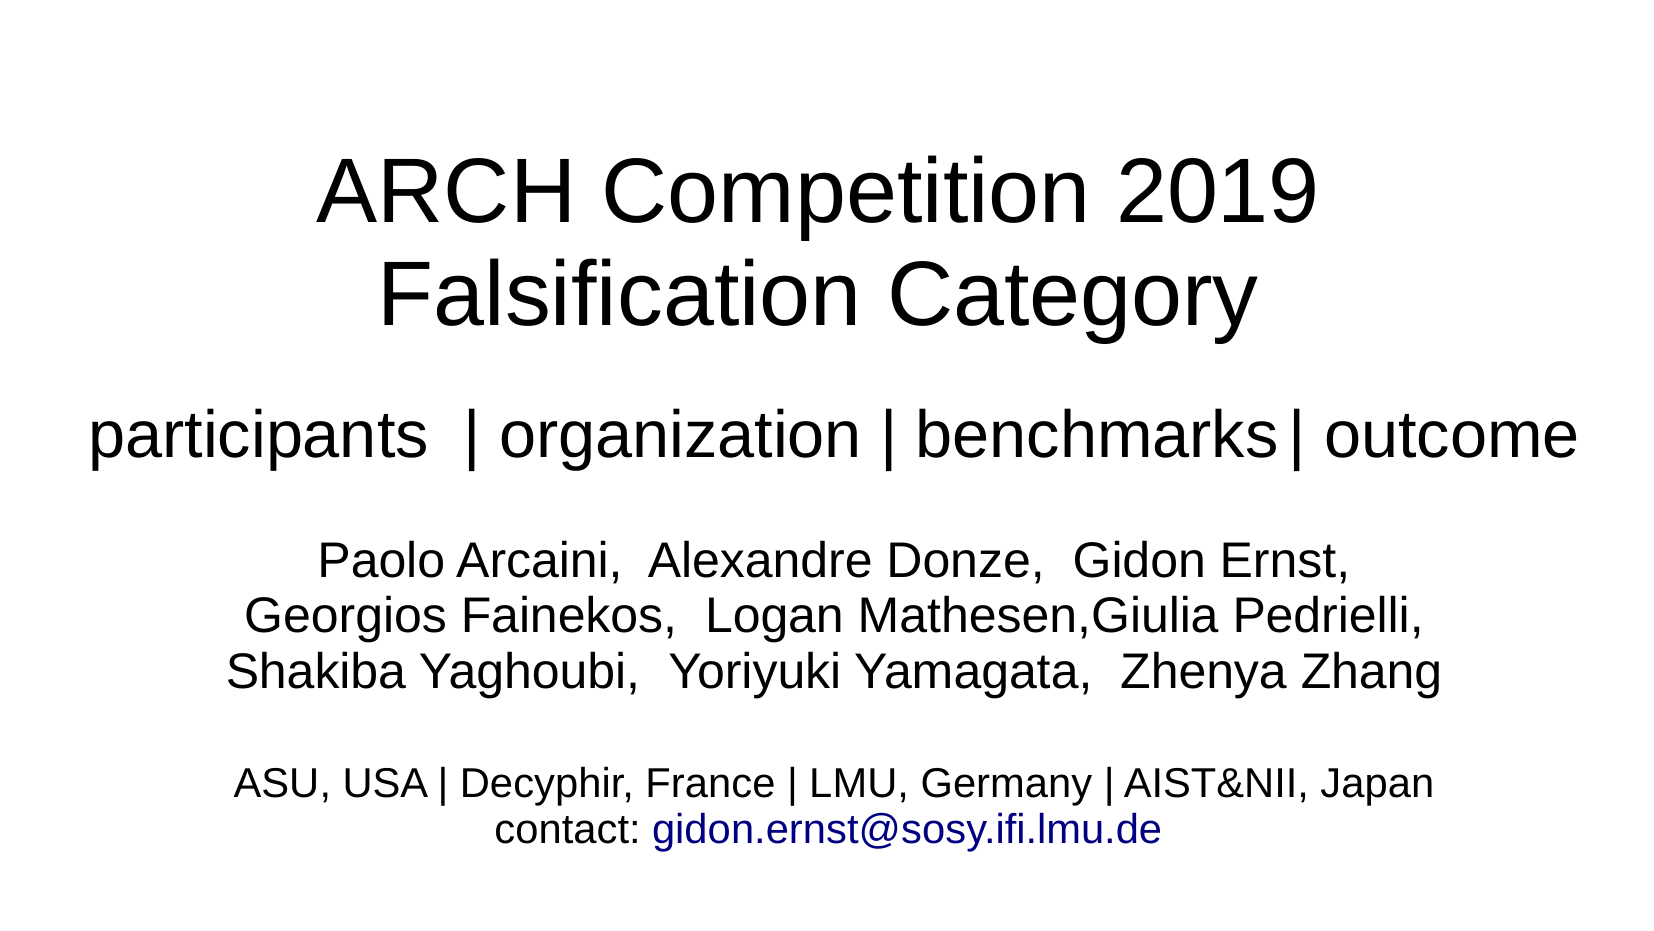

# ARCH Competition 2019 Falsification Category
participants	| organization | benchmarks	| outcome
Paolo Arcaini, Alexandre Donze, Gidon Ernst,
Georgios Fainekos, Logan Mathesen,Giulia Pedrielli,
Shakiba Yaghoubi, Yoriyuki Yamagata, Zhenya Zhang
ASU, USA | Decyphir, France | LMU, Germany | AIST&NII, Japan
contact: gidon.ernst@sosy.ifi.lmu.de